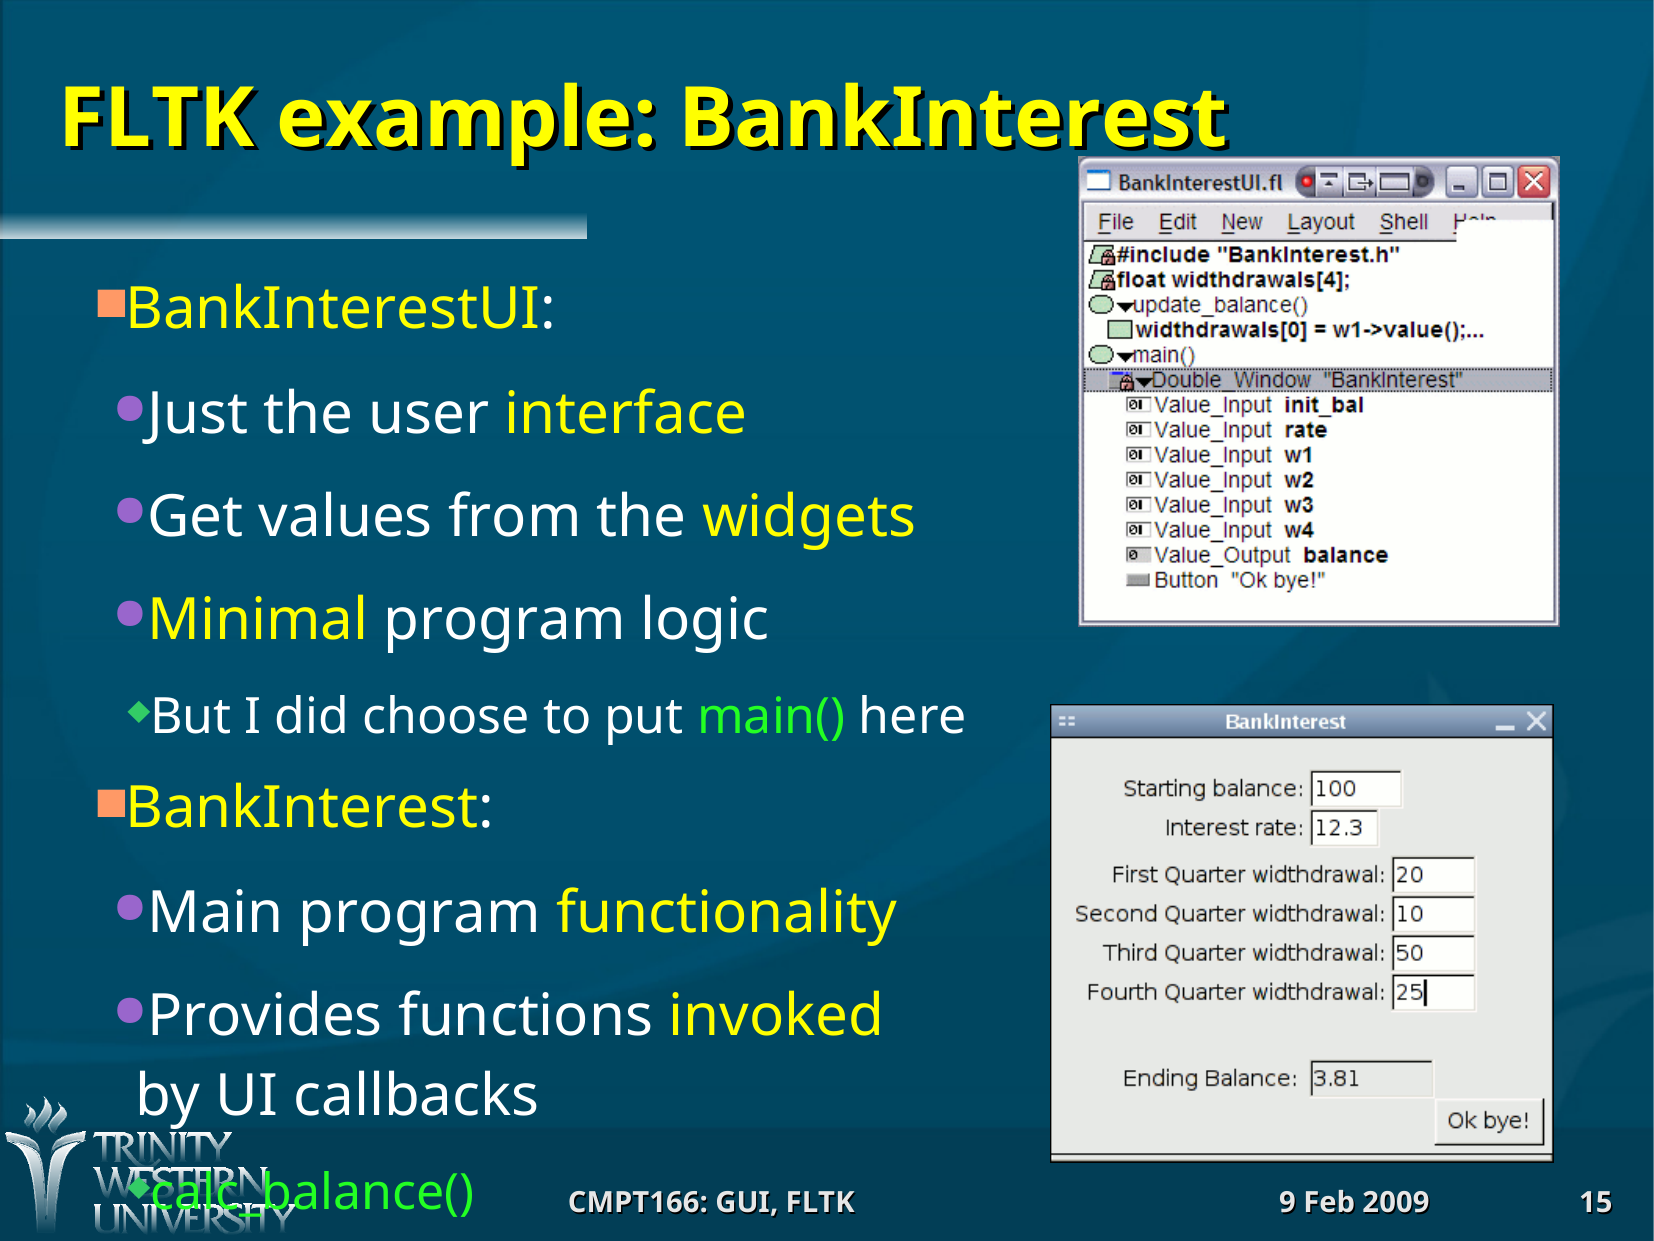

# FLTK example: BankInterest
BankInterestUI:
Just the user interface
Get values from the widgets
Minimal program logic
But I did choose to put main() here
BankInterest:
Main program functionality
Provides functions invoked
by UI callbacks
calc_balance()
CMPT166: GUI, FLTK
9 Feb 2009
15